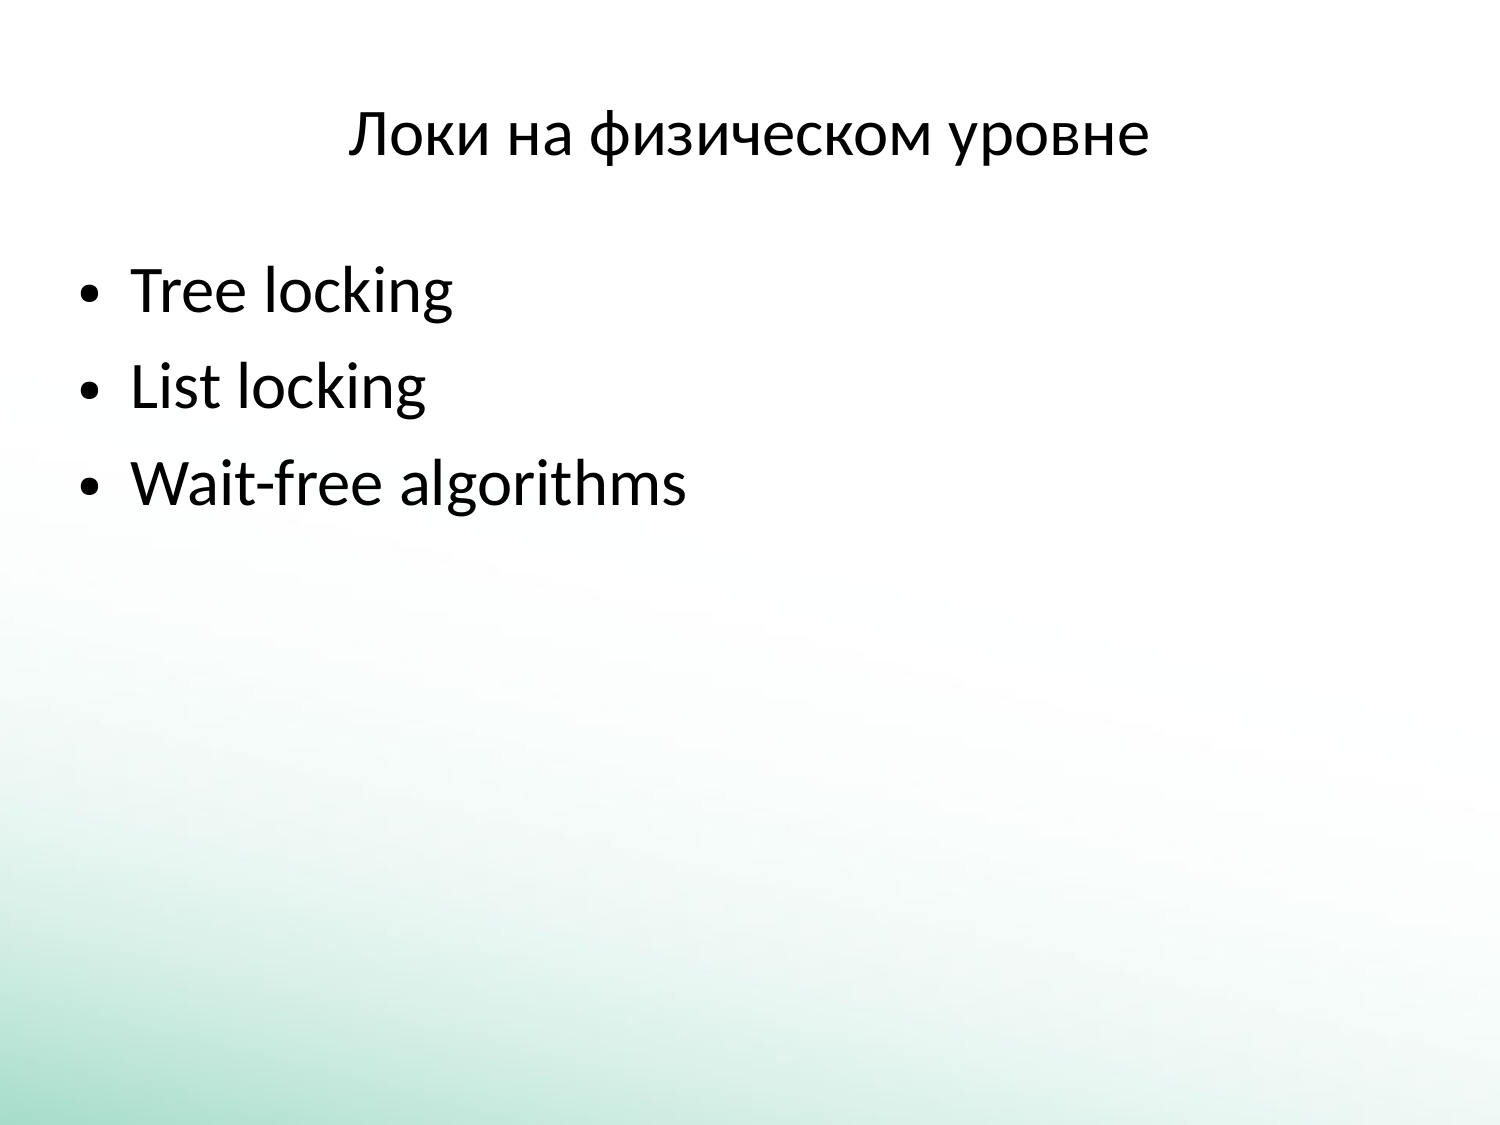

# Локи на физическом уровне
Tree locking
List locking
Wait-free algorithms